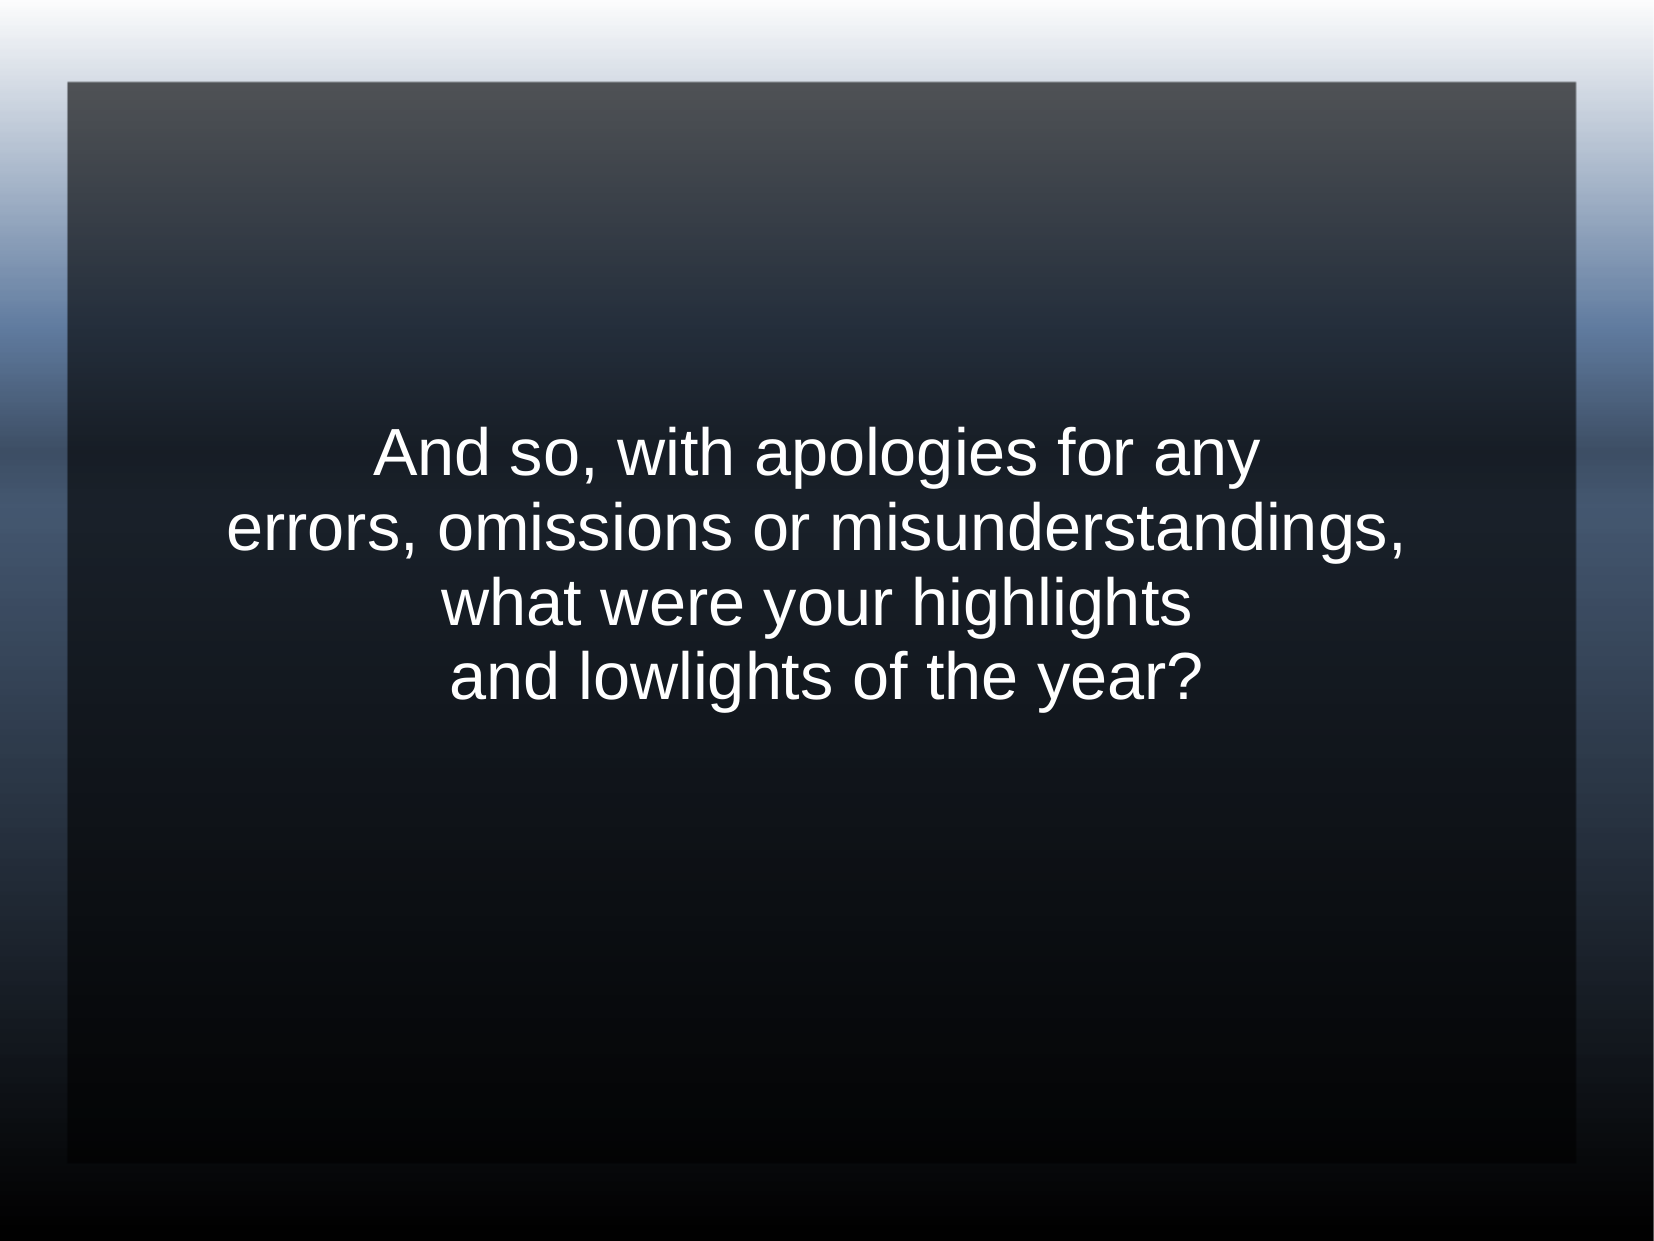

# And so, with apologies for any
errors, omissions or misunderstandings,
what were your highlights
and lowlights of the year?